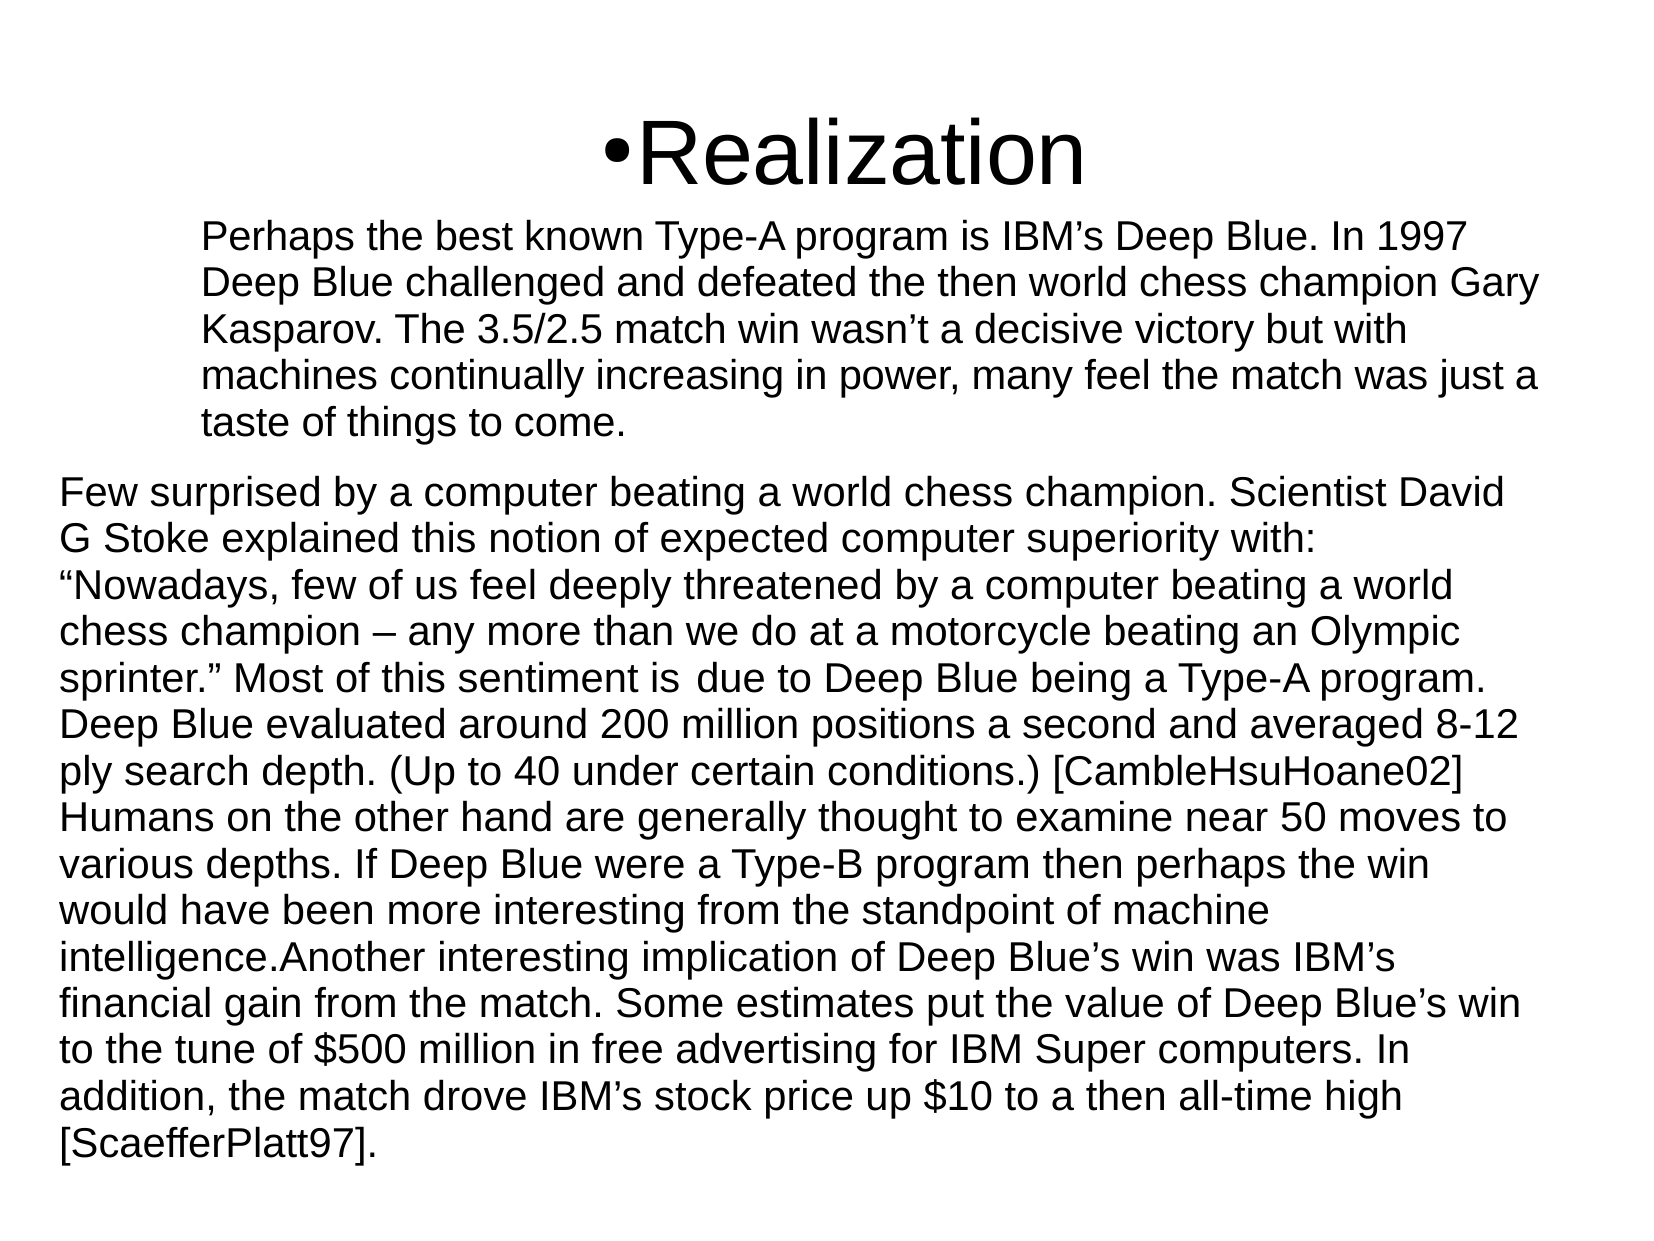

# Realization
Perhaps the best known Type-A program is IBM’s Deep Blue. In 1997 Deep Blue challenged and defeated the then world chess champion Gary Kasparov. The 3.5/2.5 match win wasn’t a decisive victory but with machines continually increasing in power, many feel the match was just a taste of things to come.
Few surprised by a computer beating a world chess champion. Scientist David G Stoke explained this notion of expected computer superiority with: “Nowadays, few of us feel deeply threatened by a computer beating a world chess champion – any more than we do at a motorcycle beating an Olympic sprinter.” Most of this sentiment is due to Deep Blue being a Type-A program. Deep Blue evaluated around 200 million positions a second and averaged 8-12 ply search depth. (Up to 40 under certain conditions.) [CambleHsuHoane02] Humans on the other hand are generally thought to examine near 50 moves to various depths. If Deep Blue were a Type-B program then perhaps the win would have been more interesting from the standpoint of machine intelligence.Another interesting implication of Deep Blue’s win was IBM’s financial gain from the match. Some estimates put the value of Deep Blue’s win to the tune of $500 million in free advertising for IBM Super computers. In addition, the match drove IBM’s stock price up $10 to a then all-time high [ScaefferPlatt97].